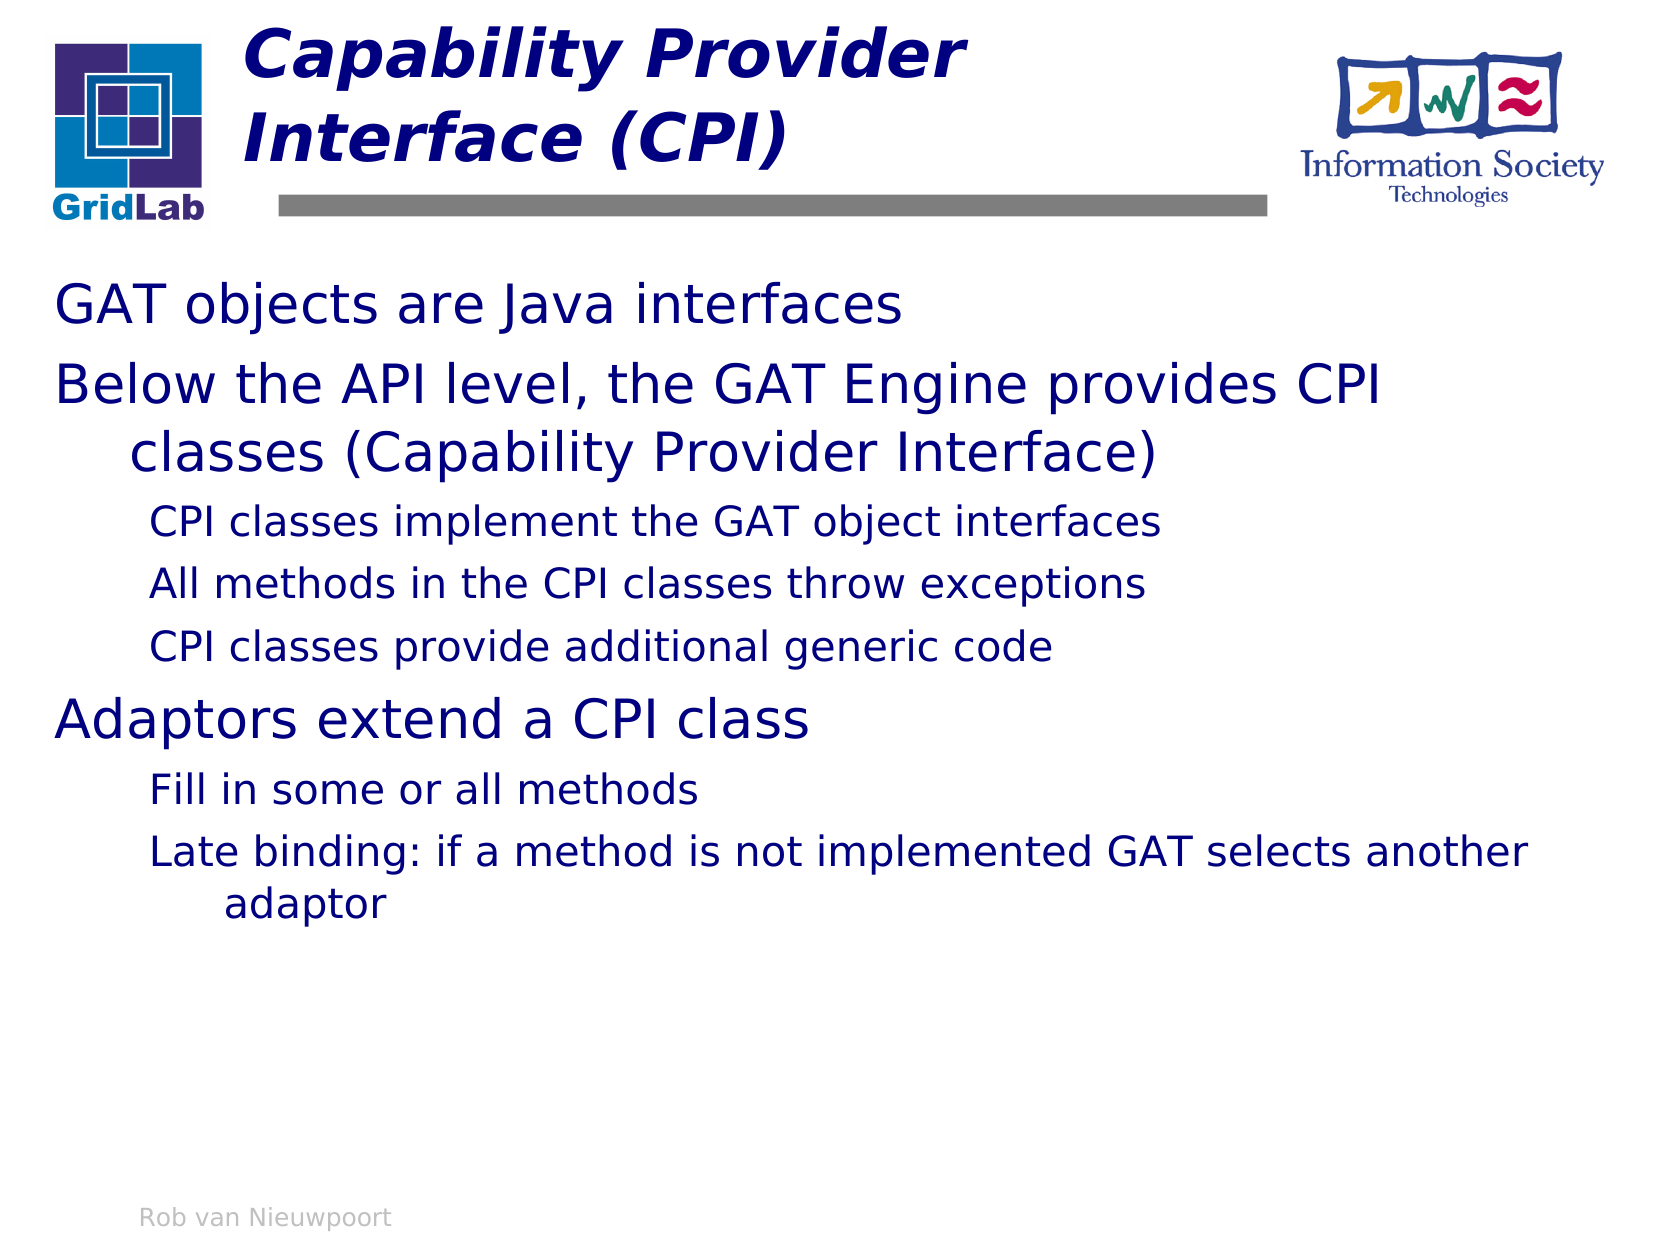

# Capability Provider Interface (CPI)
GAT objects are Java interfaces
Below the API level, the GAT Engine provides CPI classes (Capability Provider Interface)
CPI classes implement the GAT object interfaces
All methods in the CPI classes throw exceptions
CPI classes provide additional generic code
Adaptors extend a CPI class
Fill in some or all methods
Late binding: if a method is not implemented GAT selects another adaptor